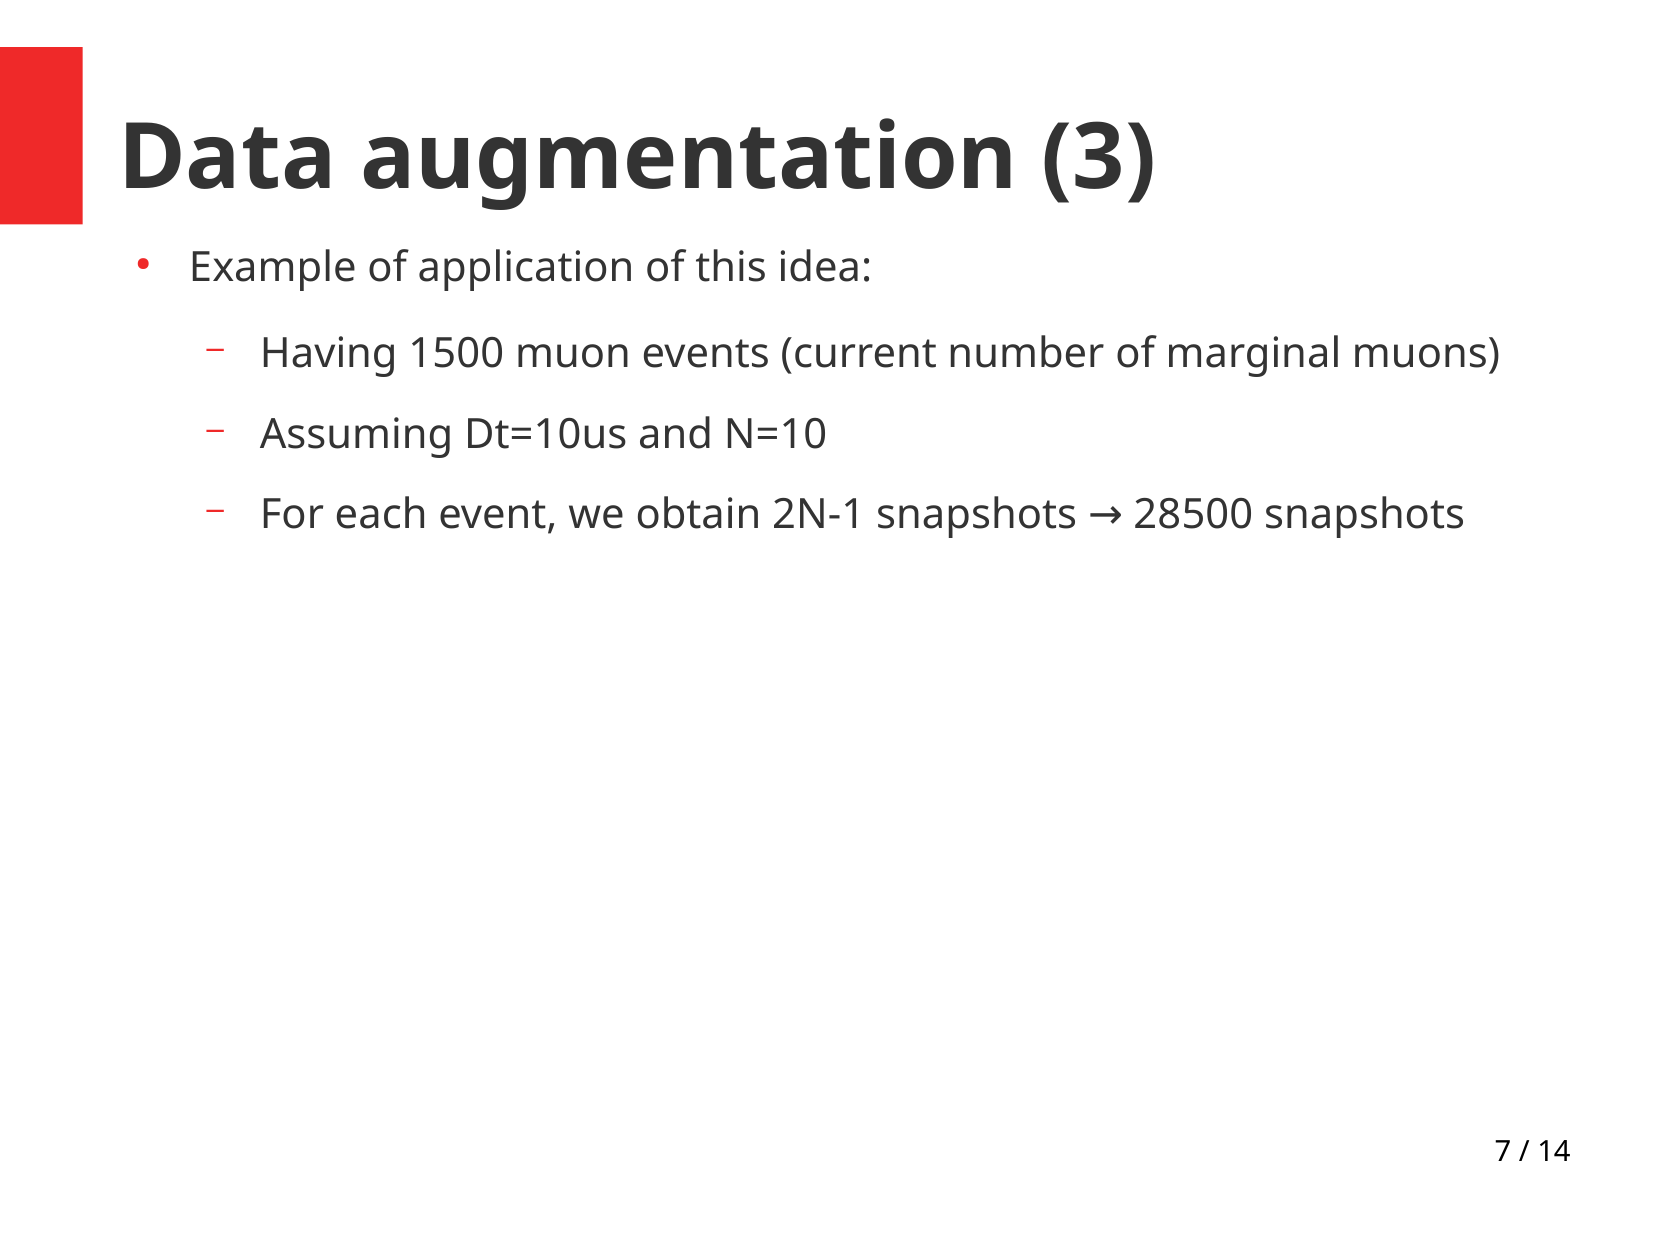

# Data augmentation (3)
Example of application of this idea:
Having 1500 muon events (current number of marginal muons)
Assuming Dt=10us and N=10
For each event, we obtain 2N-1 snapshots → 28500 snapshots
7